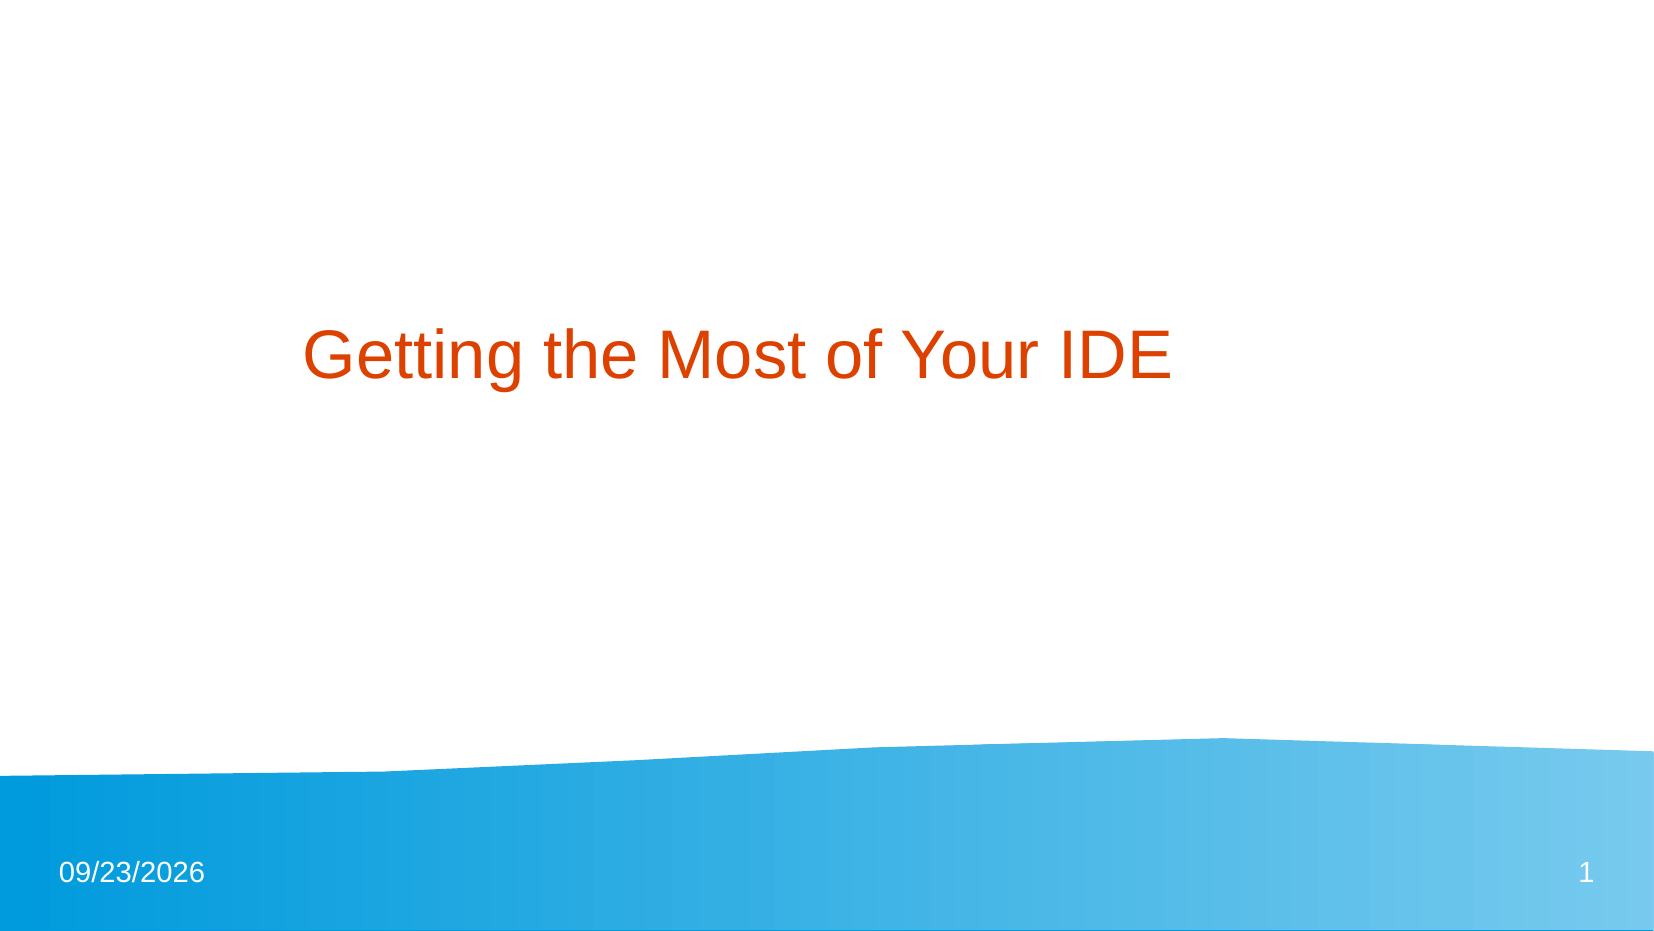

# Getting the Most of Your IDE